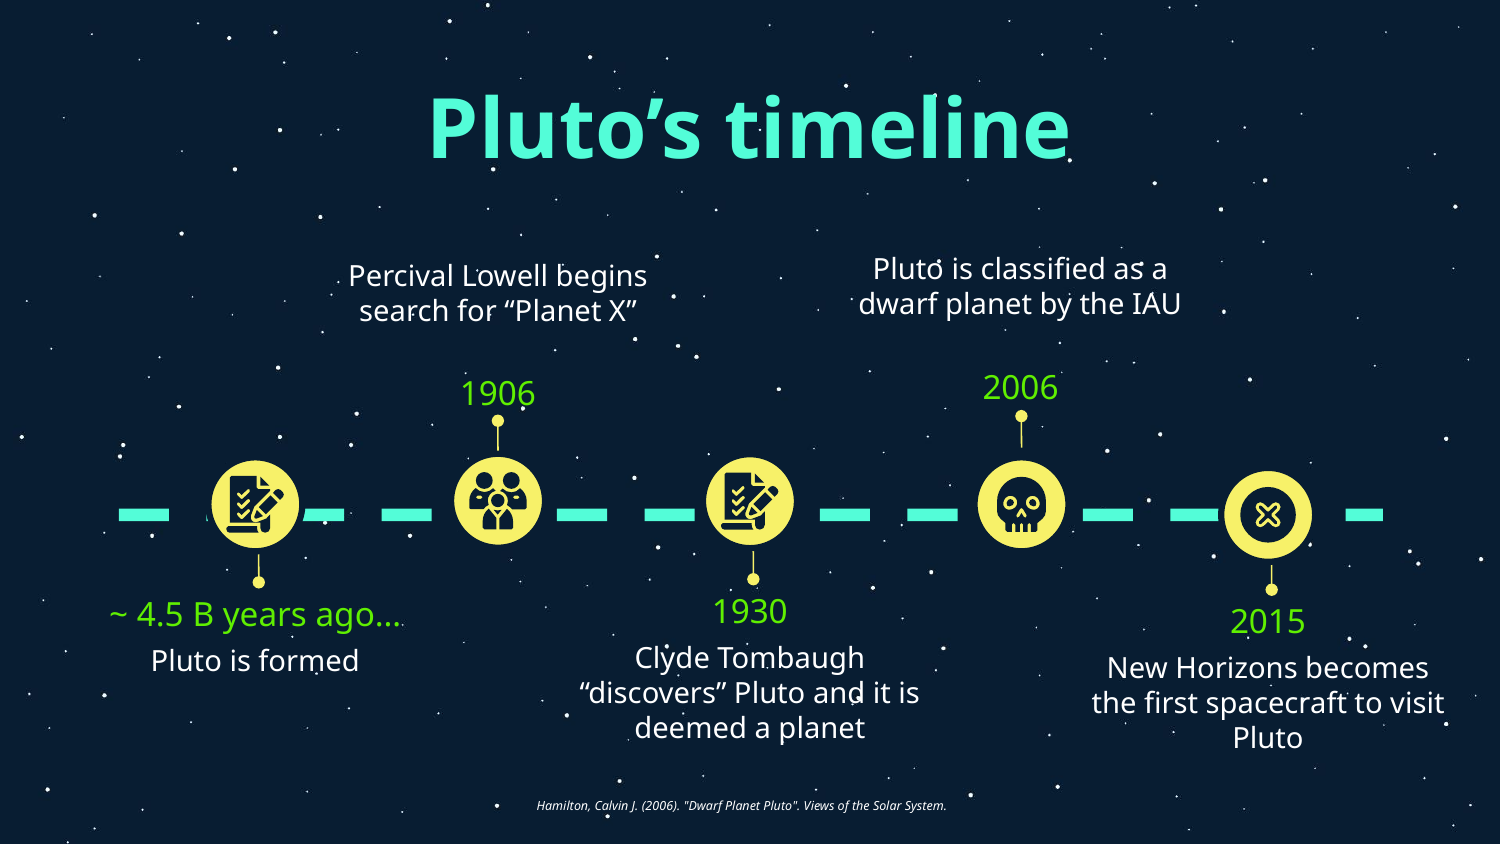

# Pluto’s timeline
Pluto is classified as a dwarf planet by the IAU
Percival Lowell begins search for “Planet X”
2006
1906
1930
~ 4.5 B years ago…
2015
Clyde Tombaugh “discovers” Pluto and it is deemed a planet
Pluto is formed
New Horizons becomes the first spacecraft to visit Pluto
Hamilton, Calvin J. (2006). "Dwarf Planet Pluto". Views of the Solar System.